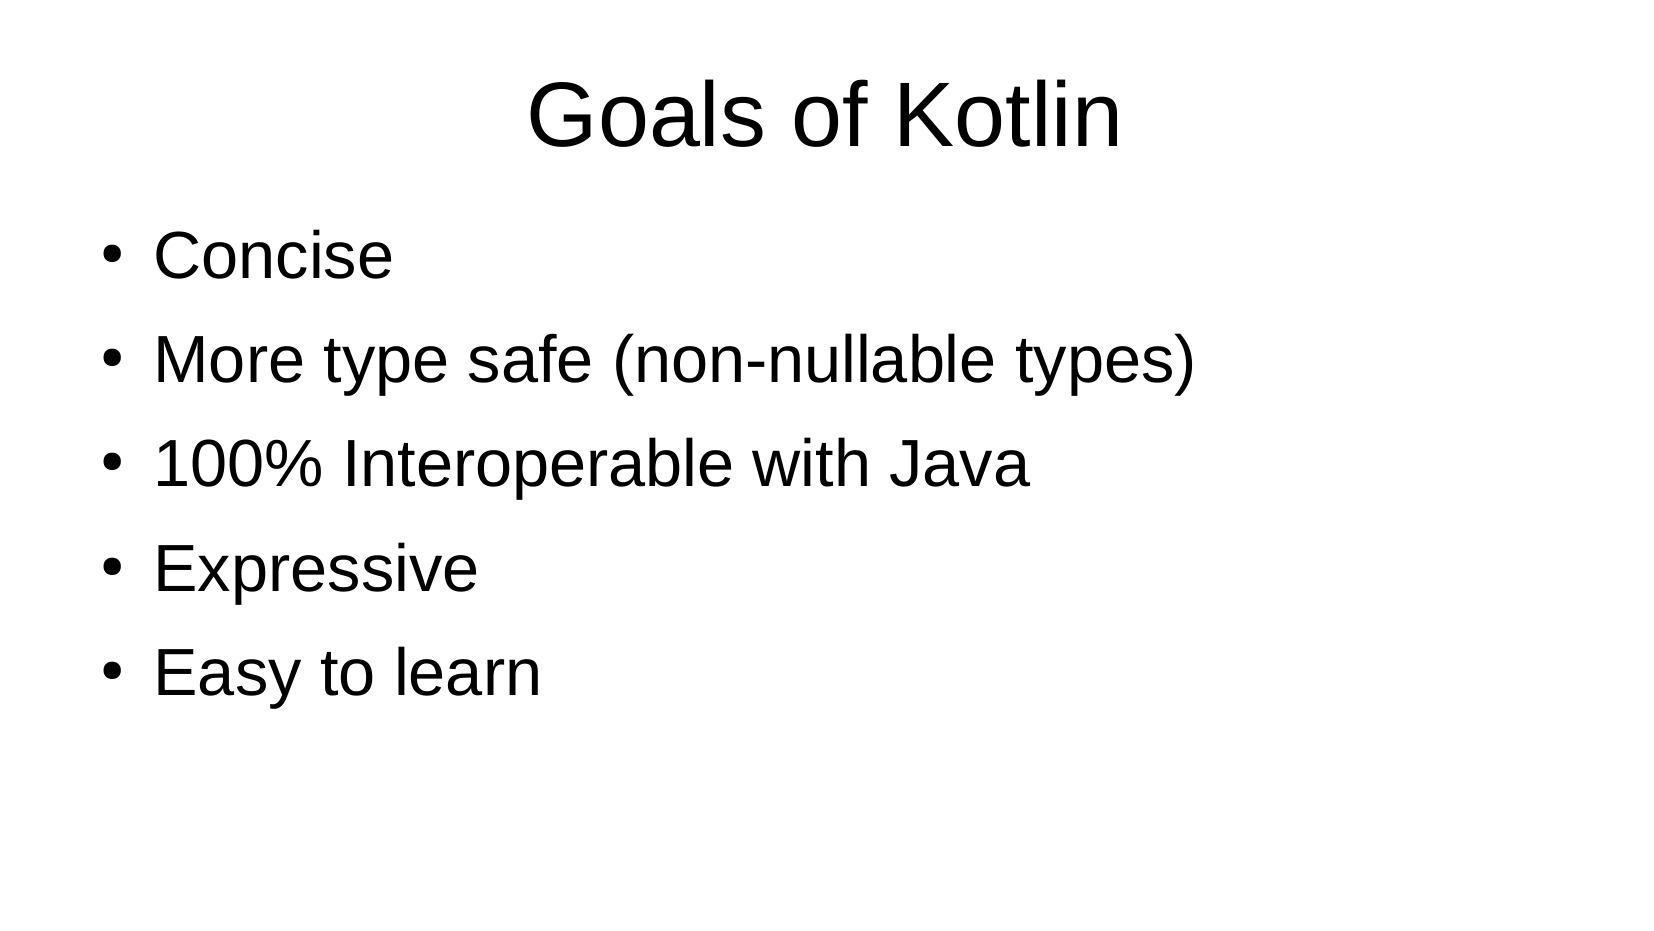

# Goals of Kotlin
Concise
More type safe (non-nullable types)
100% Interoperable with Java
Expressive
Easy to learn